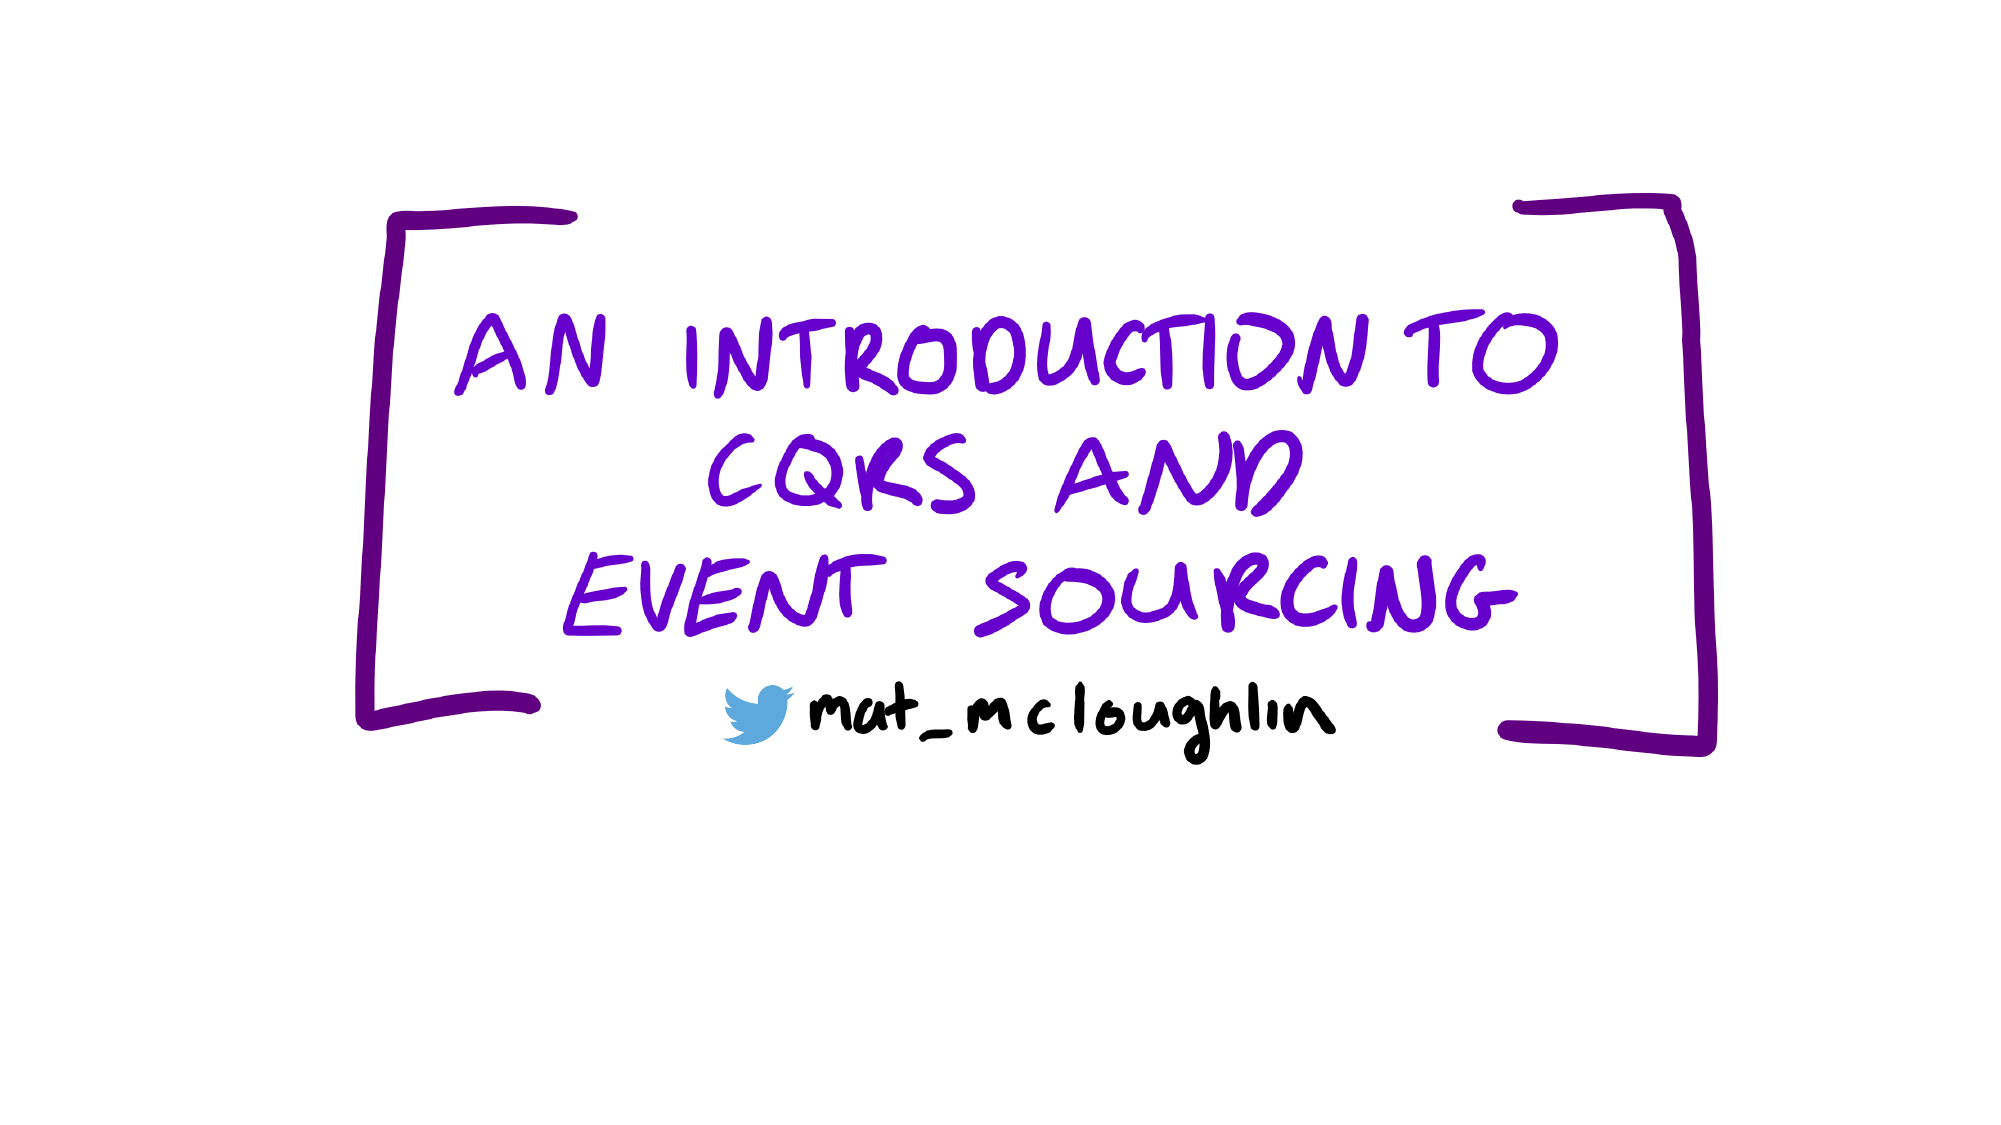

# An Introduction in to CQRS and Event Sourcing
@mat_mcloughlin